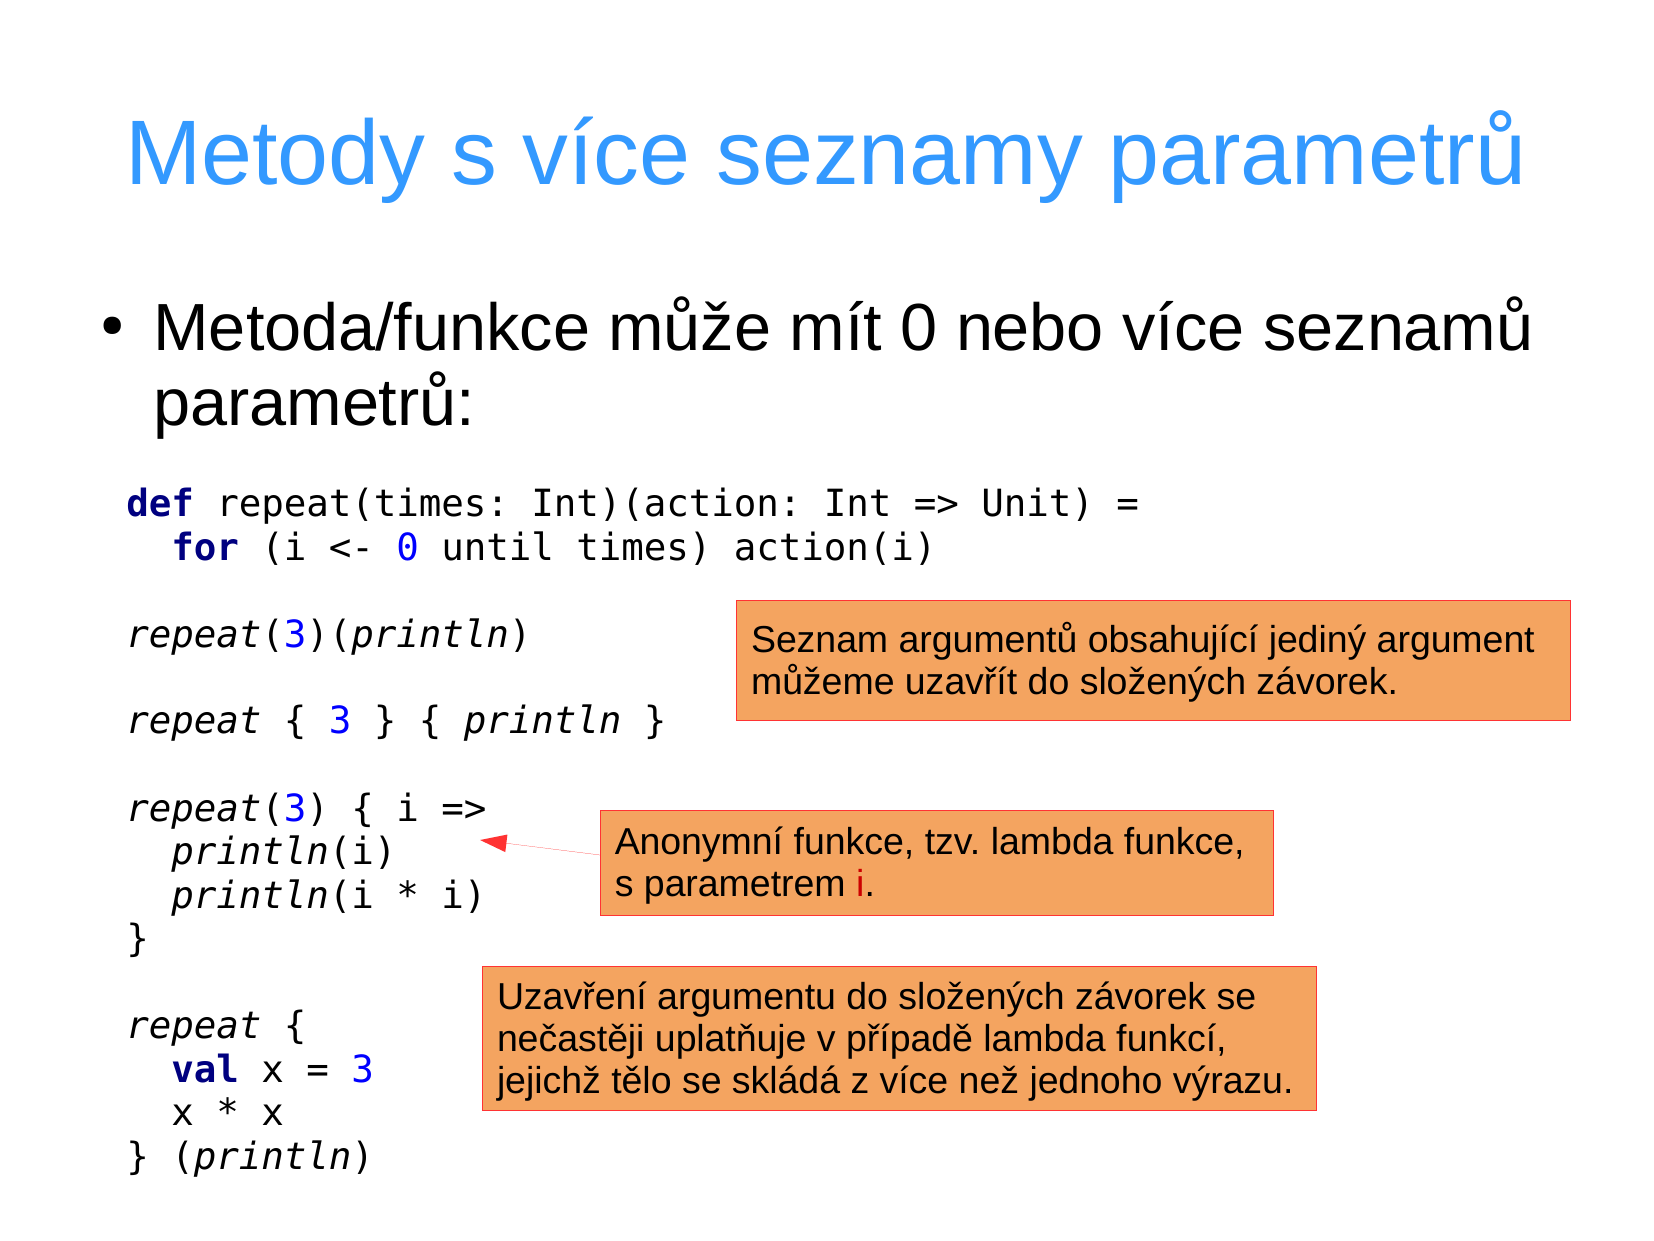

# Metody s více seznamy parametrů
Metoda/funkce může mít 0 nebo více seznamů parametrů:
def repeat(times: Int)(action: Int => Unit) =
 for (i <- 0 until times) action(i)
repeat(3)(println)
repeat { 3 } { println }
repeat(3) { i =>
 println(i)
 println(i * i)
}
repeat {
 val x = 3
 x * x
} (println)
Seznam argumentů obsahující jediný argument
můžeme uzavřít do složených závorek.
Anonymní funkce, tzv. lambda funkce,
s parametrem i.
Uzavření argumentu do složených závorek se
nečastěji uplatňuje v případě lambda funkcí,
jejichž tělo se skládá z více než jednoho výrazu.